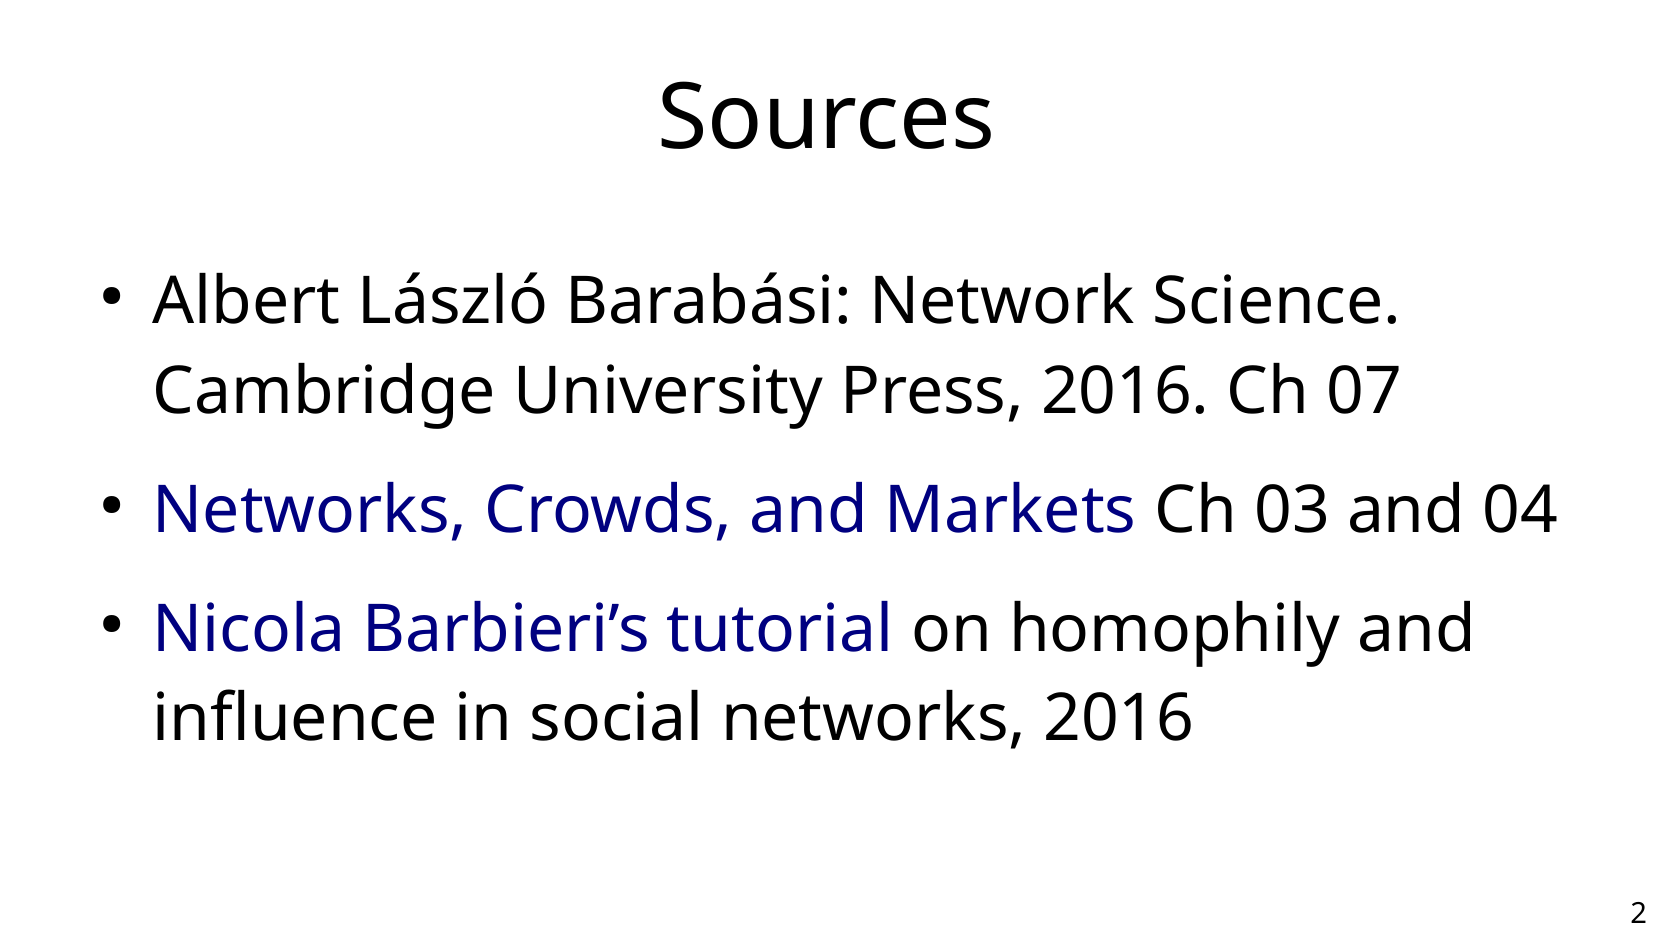

# Sources
Albert László Barabási: Network Science. Cambridge University Press, 2016. Ch 07
Networks, Crowds, and Markets Ch 03 and 04
Nicola Barbieri’s tutorial on homophily and influence in social networks, 2016
2